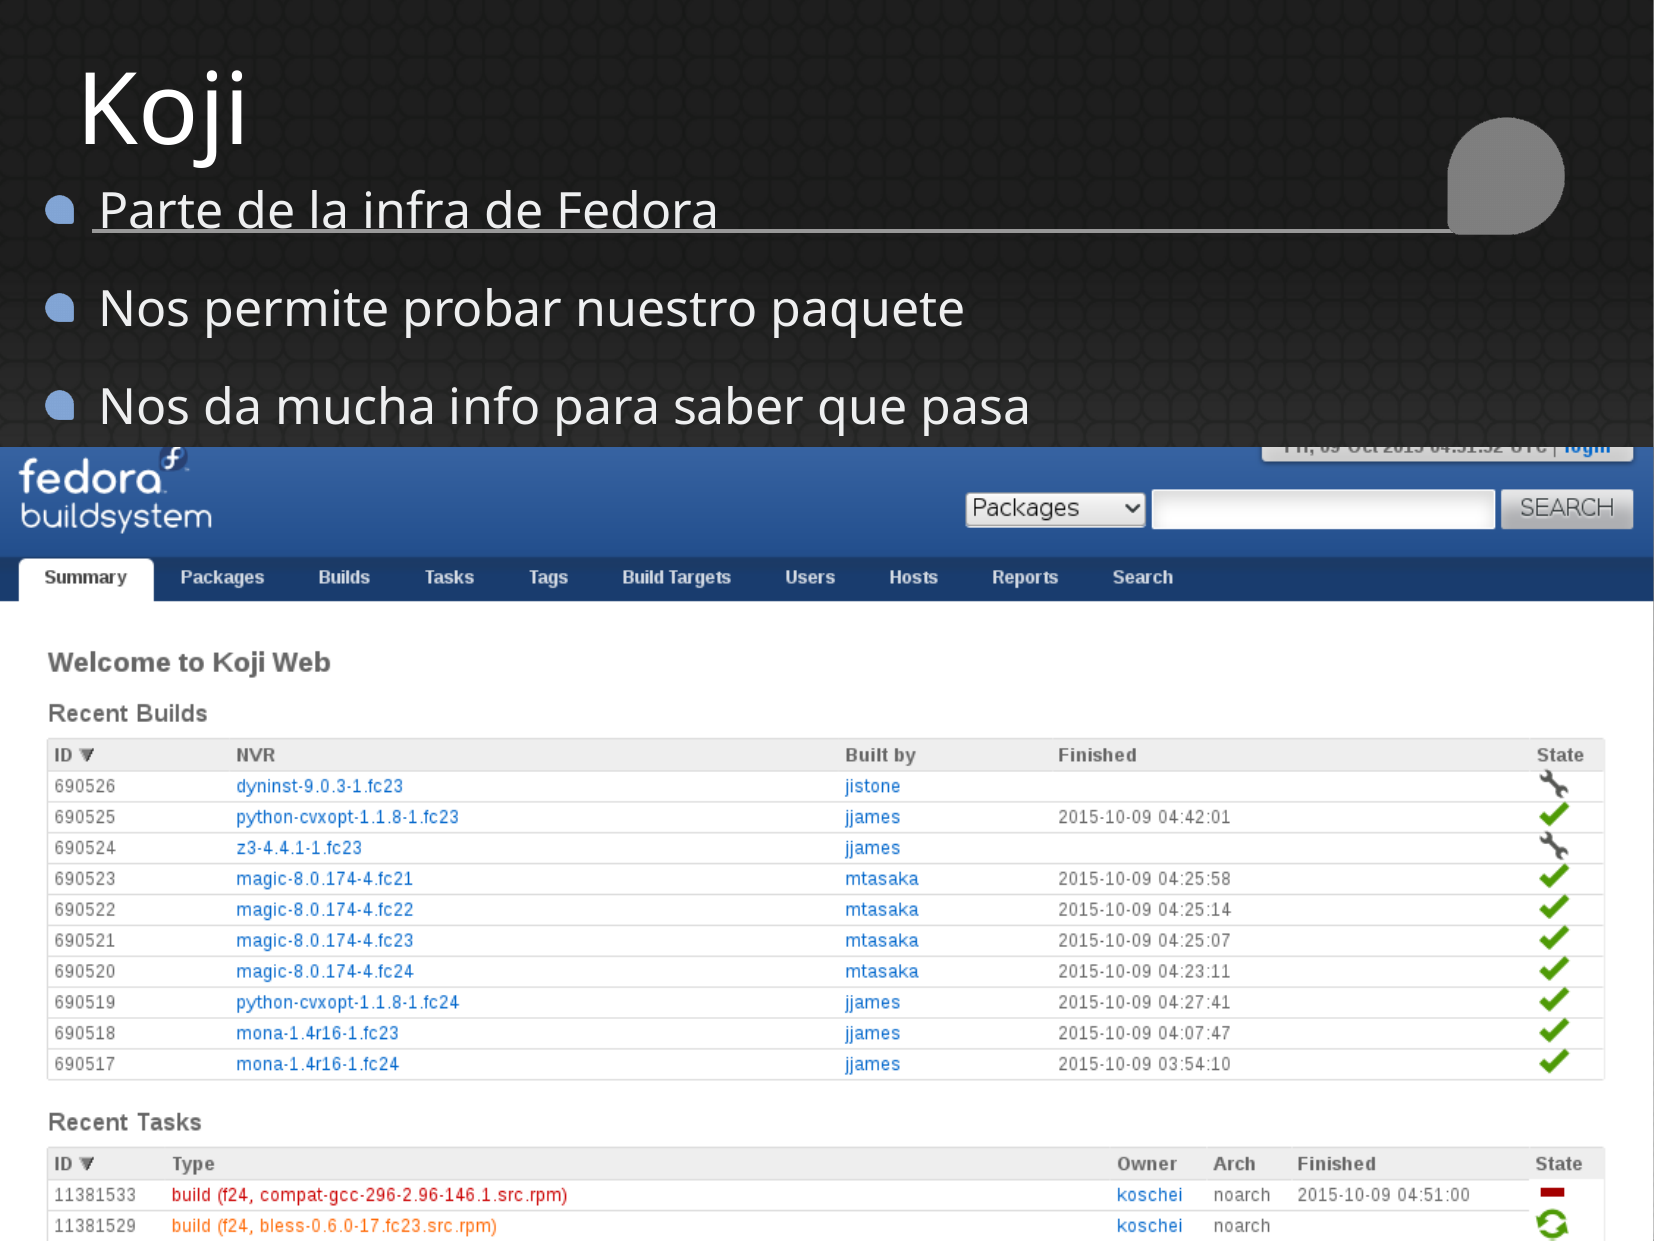

# Koji
Parte de la infra de Fedora
Nos permite probar nuestro paquete
Nos da mucha info para saber que pasa